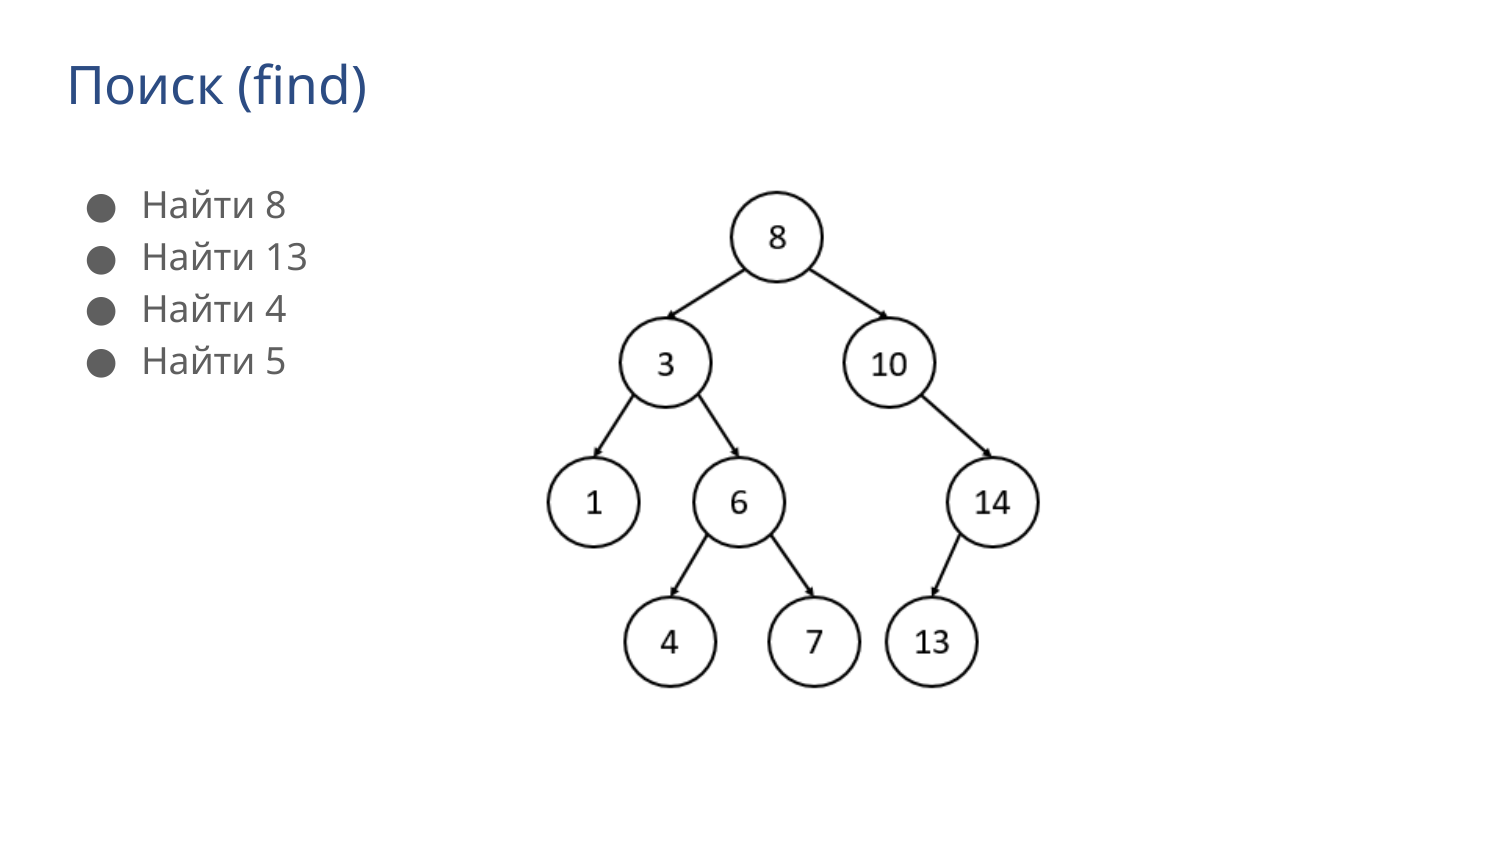

# Поиск (find)
Найти 8
Найти 13
Найти 4
Найти 5